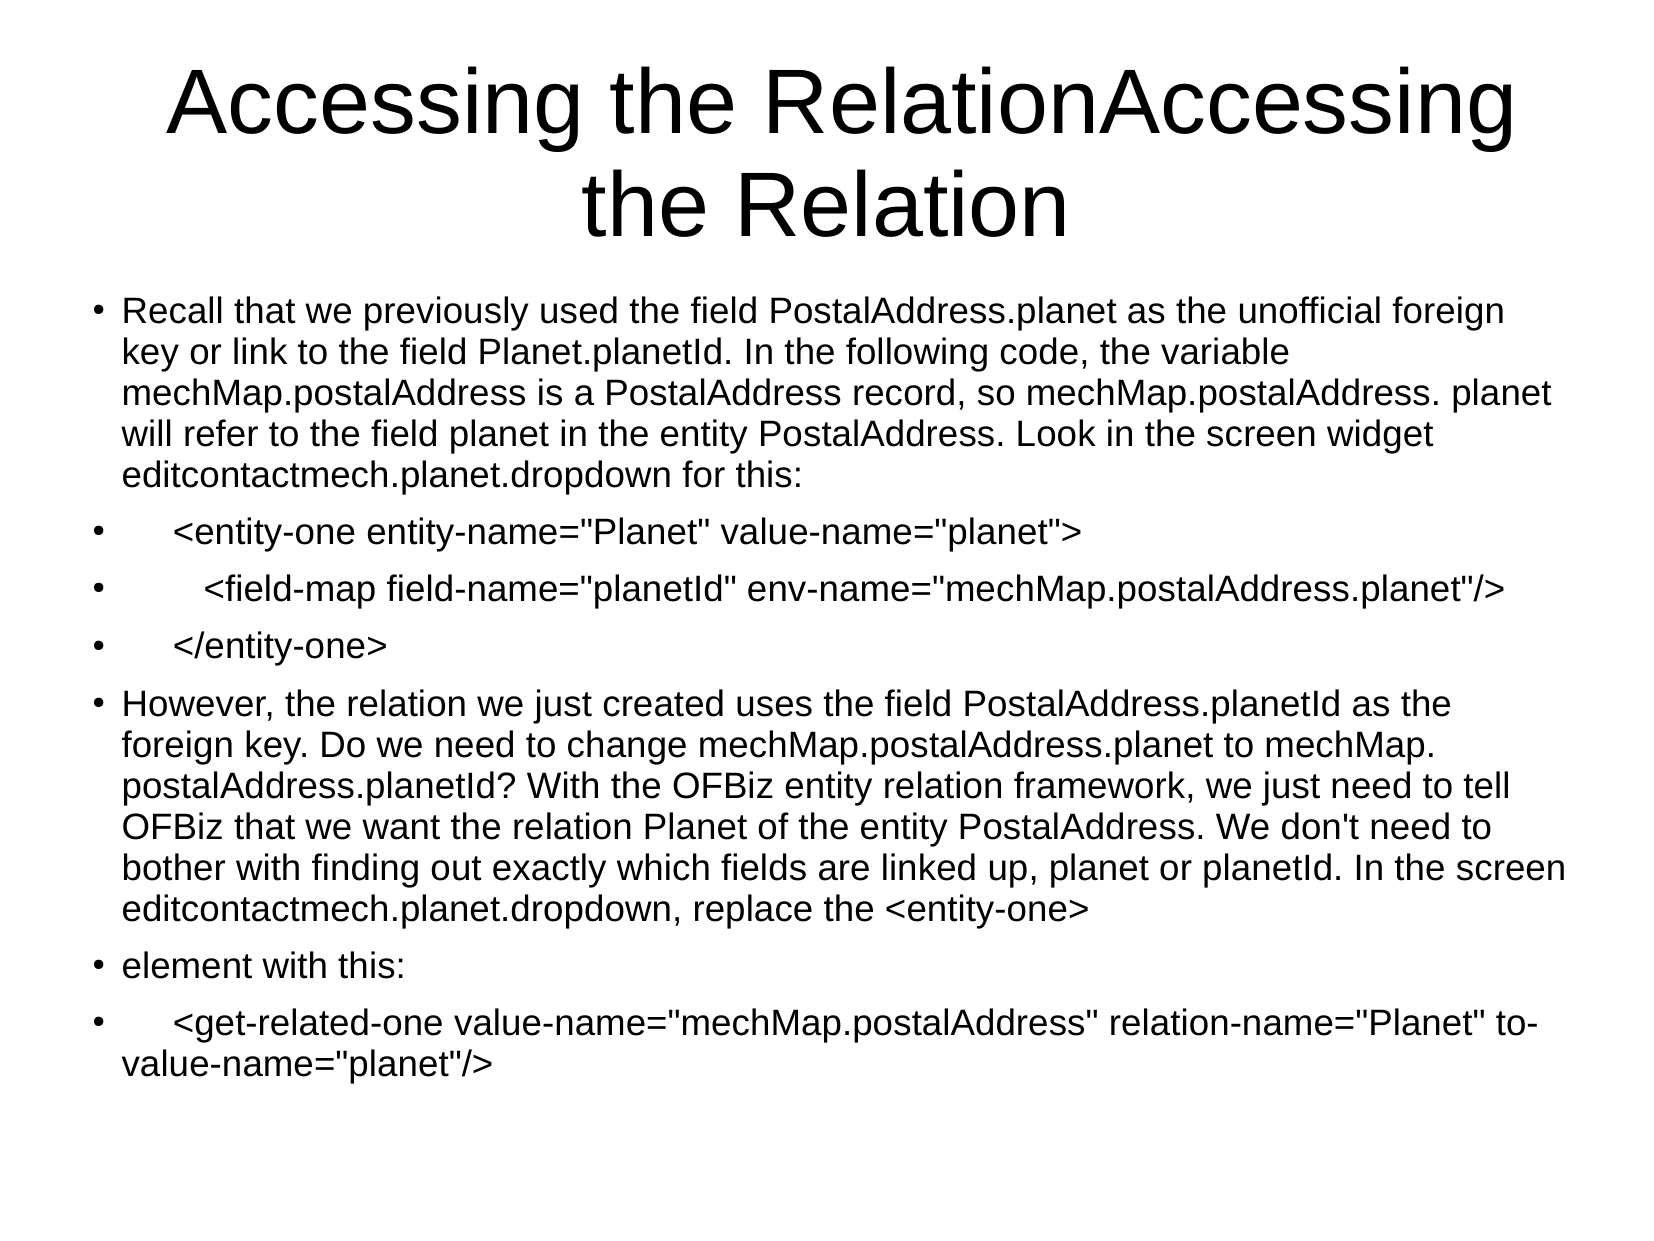

# Accessing the RelationAccessing the Relation
Recall that we previously used the field PostalAddress.planet as the unofficial foreign key or link to the field Planet.planetId. In the following code, the variable mechMap.postalAddress is a PostalAddress record, so mechMap.postalAddress. planet will refer to the field planet in the entity PostalAddress. Look in the screen widget editcontactmech.planet.dropdown for this:
 <entity-one entity-name="Planet" value-name="planet">
 <field-map field-name="planetId" env-name="mechMap.postalAddress.planet"/>
 </entity-one>
However, the relation we just created uses the field PostalAddress.planetId as the foreign key. Do we need to change mechMap.postalAddress.planet to mechMap. postalAddress.planetId? With the OFBiz entity relation framework, we just need to tell OFBiz that we want the relation Planet of the entity PostalAddress. We don't need to bother with finding out exactly which fields are linked up, planet or planetId. In the screen editcontactmech.planet.dropdown, replace the <entity-one>
element with this:
 <get-related-one value-name="mechMap.postalAddress" relation-name="Planet" to-value-name="planet"/>